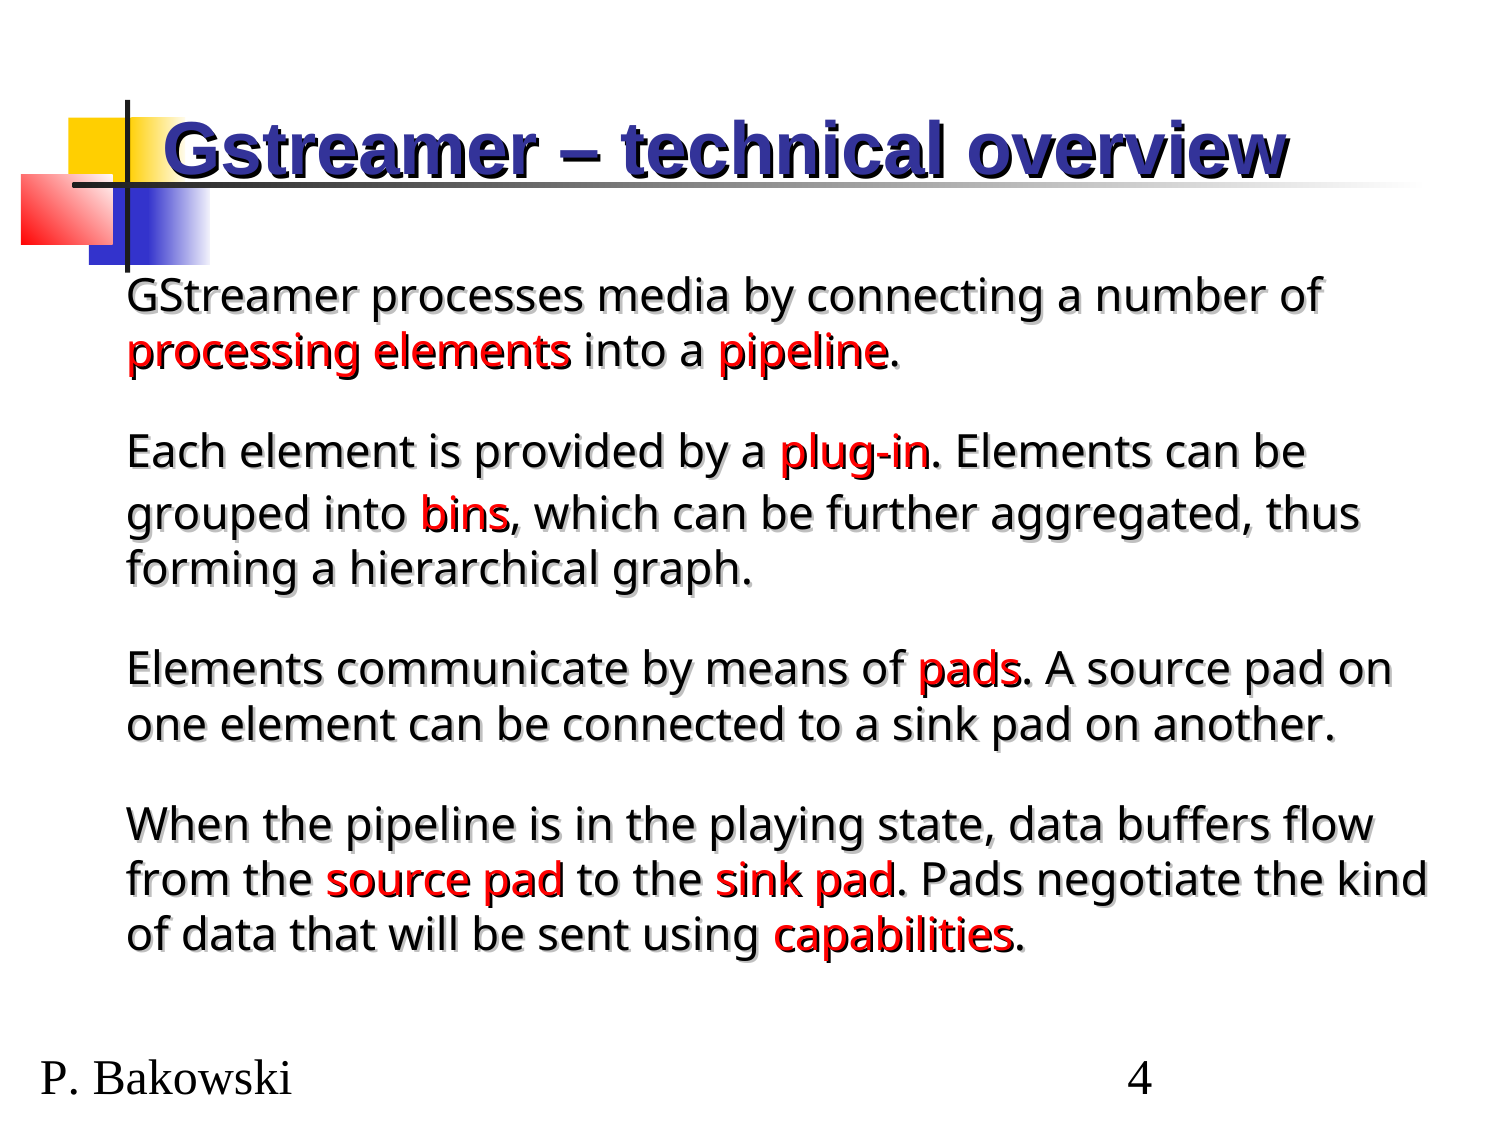

# Gstreamer – technical overview
GStreamer processes media by connecting a number of processing elements into a pipeline.
Each element is provided by a plug-in. Elements can be grouped into bins, which can be further aggregated, thus forming a hierarchical graph.
Elements communicate by means of pads. A source pad on one element can be connected to a sink pad on another.
When the pipeline is in the playing state, data buffers flow from the source pad to the sink pad. Pads negotiate the kind of data that will be sent using capabilities.
P.Bakowski
4